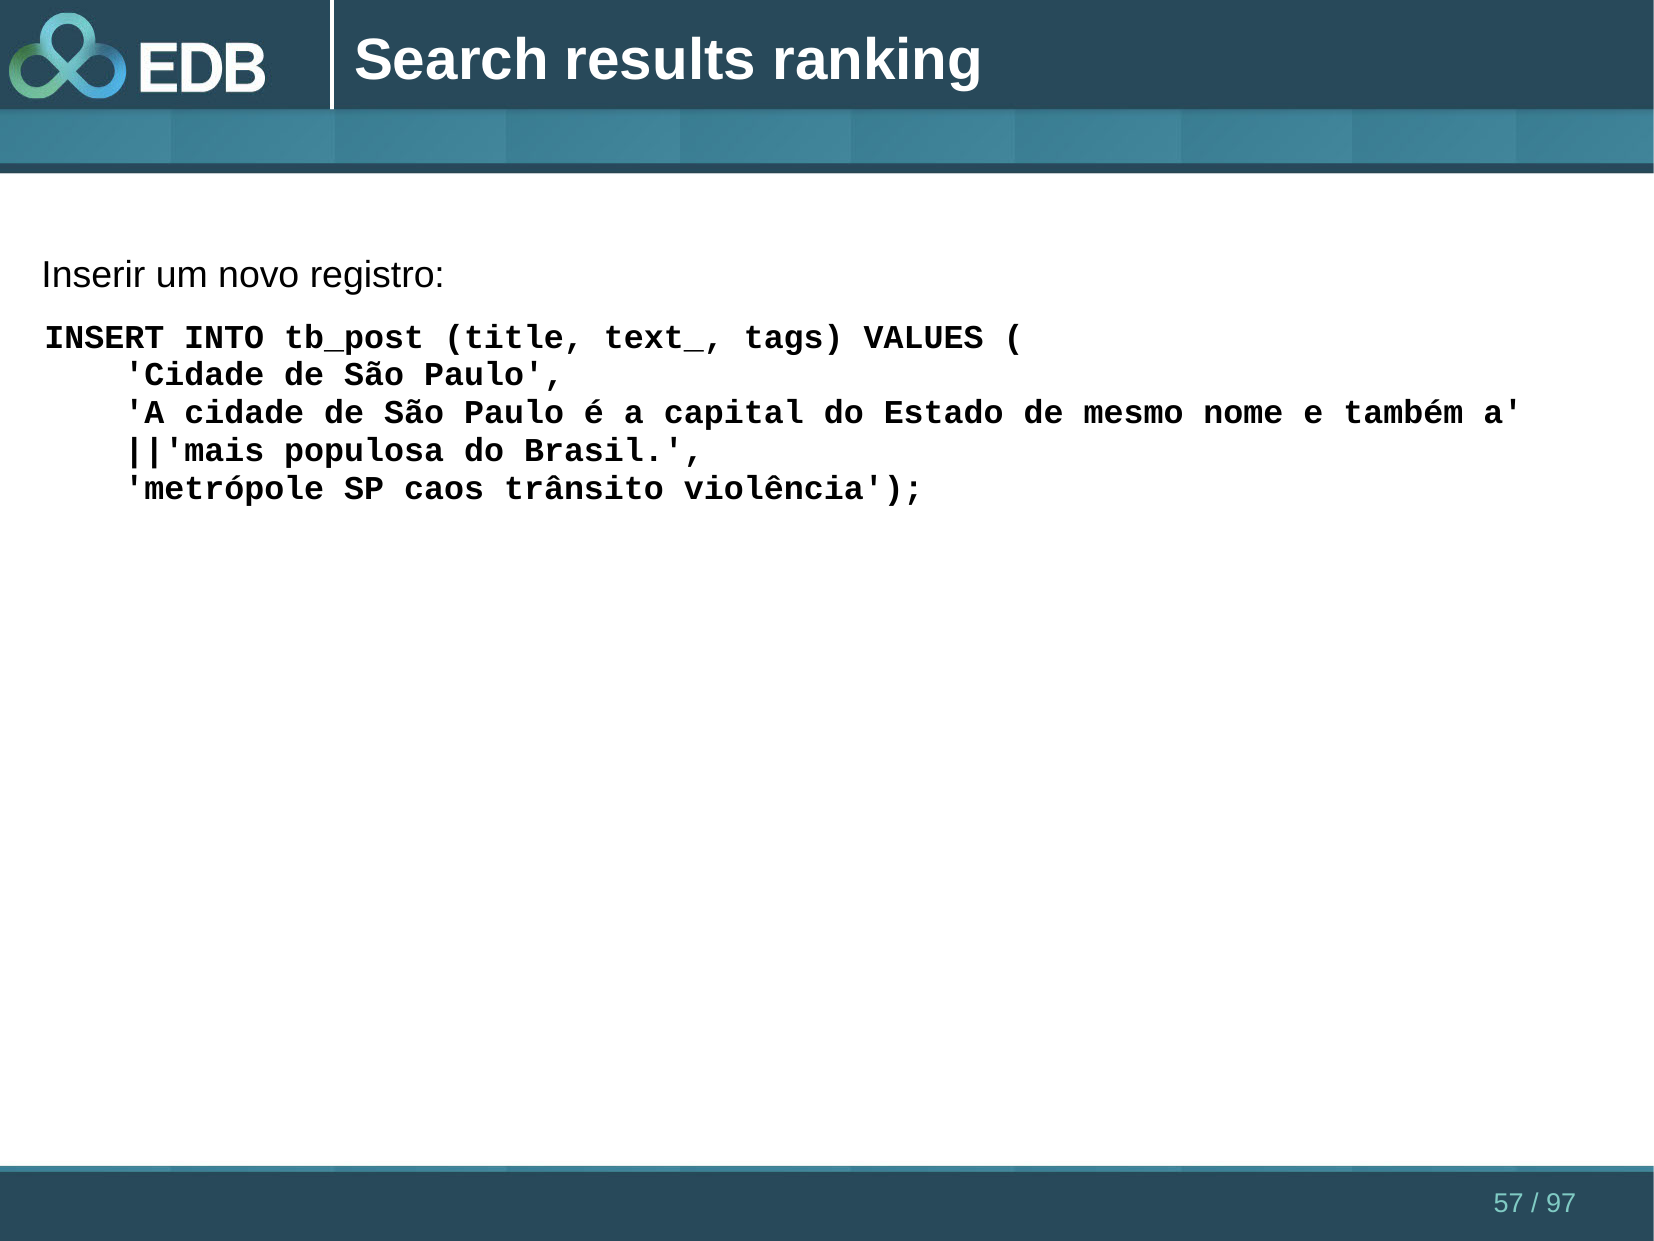

# Search results ranking
Inserir um novo registro:
INSERT INTO tb_post (title, text_, tags) VALUES (
 'Cidade de São Paulo',
 'A cidade de São Paulo é a capital do Estado de mesmo nome e também a'
 ||'mais populosa do Brasil.',
 'metrópole SP caos trânsito violência');